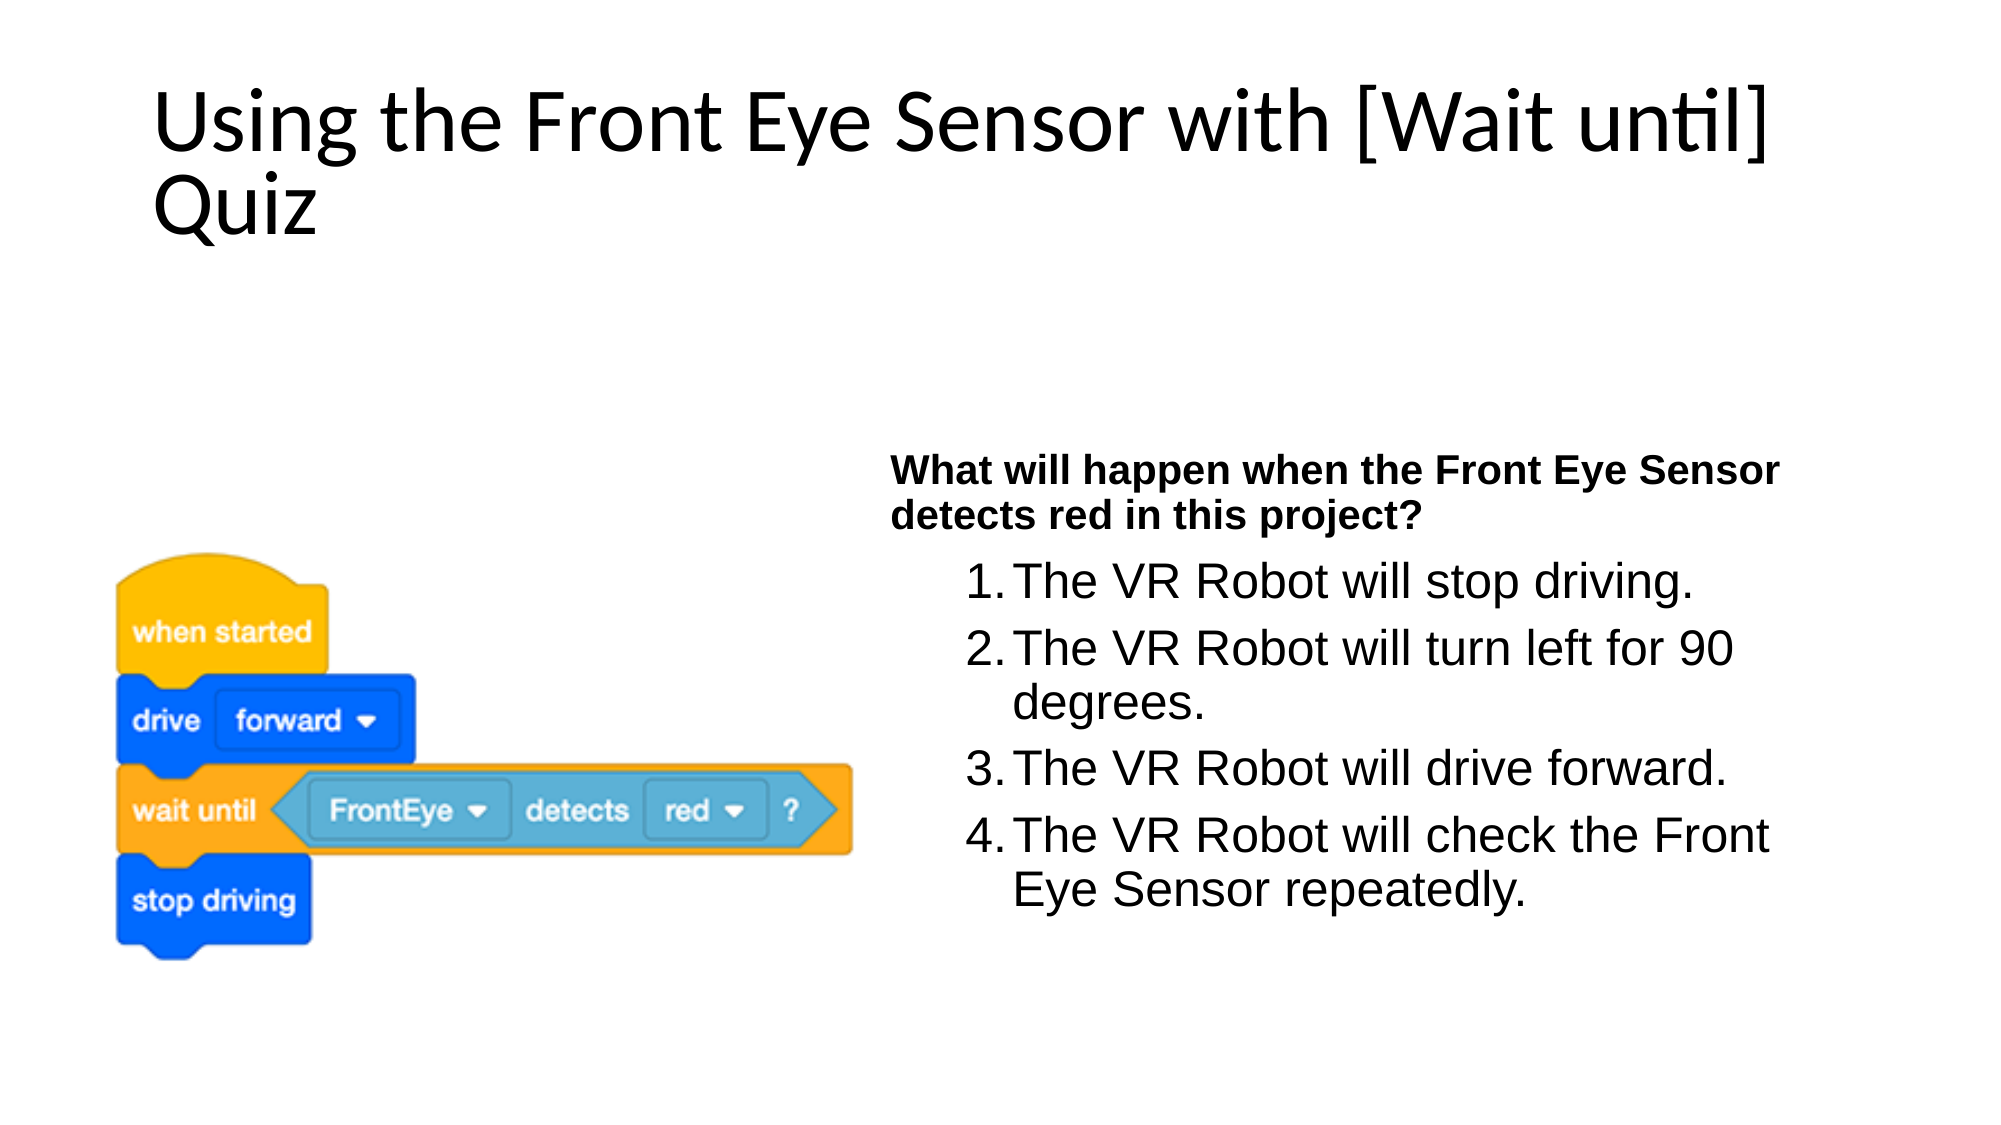

Using the Front Eye Sensor with [Wait until] Quiz
What will happen when the Front Eye Sensor detects red in this project?
The VR Robot will stop driving.
The VR Robot will turn left for 90 degrees.
The VR Robot will drive forward.
The VR Robot will check the Front Eye Sensor repeatedly.